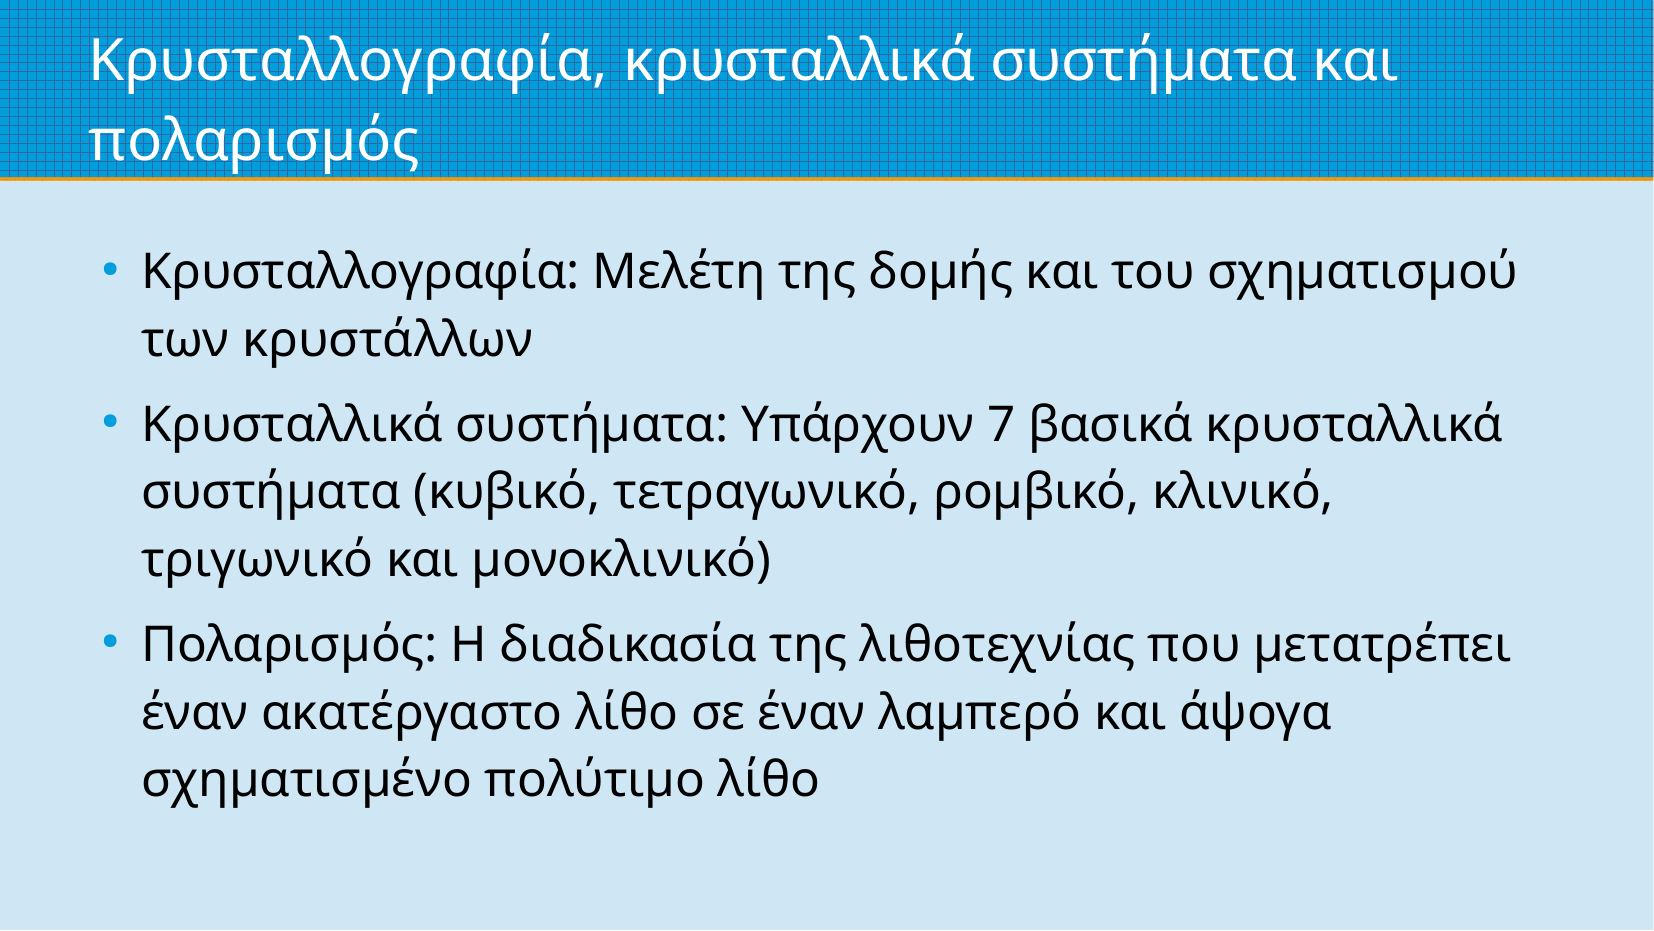

# Κρυσταλλογραφία, κρυσταλλικά συστήματα και πολαρισμός
Κρυσταλλογραφία: Μελέτη της δομής και του σχηματισμού των κρυστάλλων
Κρυσταλλικά συστήματα: Υπάρχουν 7 βασικά κρυσταλλικά συστήματα (κυβικό, τετραγωνικό, ρομβικό, κλινικό, τριγωνικό και μονοκλινικό)
Πολαρισμός: Η διαδικασία της λιθοτεχνίας που μετατρέπει έναν ακατέργαστο λίθο σε έναν λαμπερό και άψογα σχηματισμένο πολύτιμο λίθο